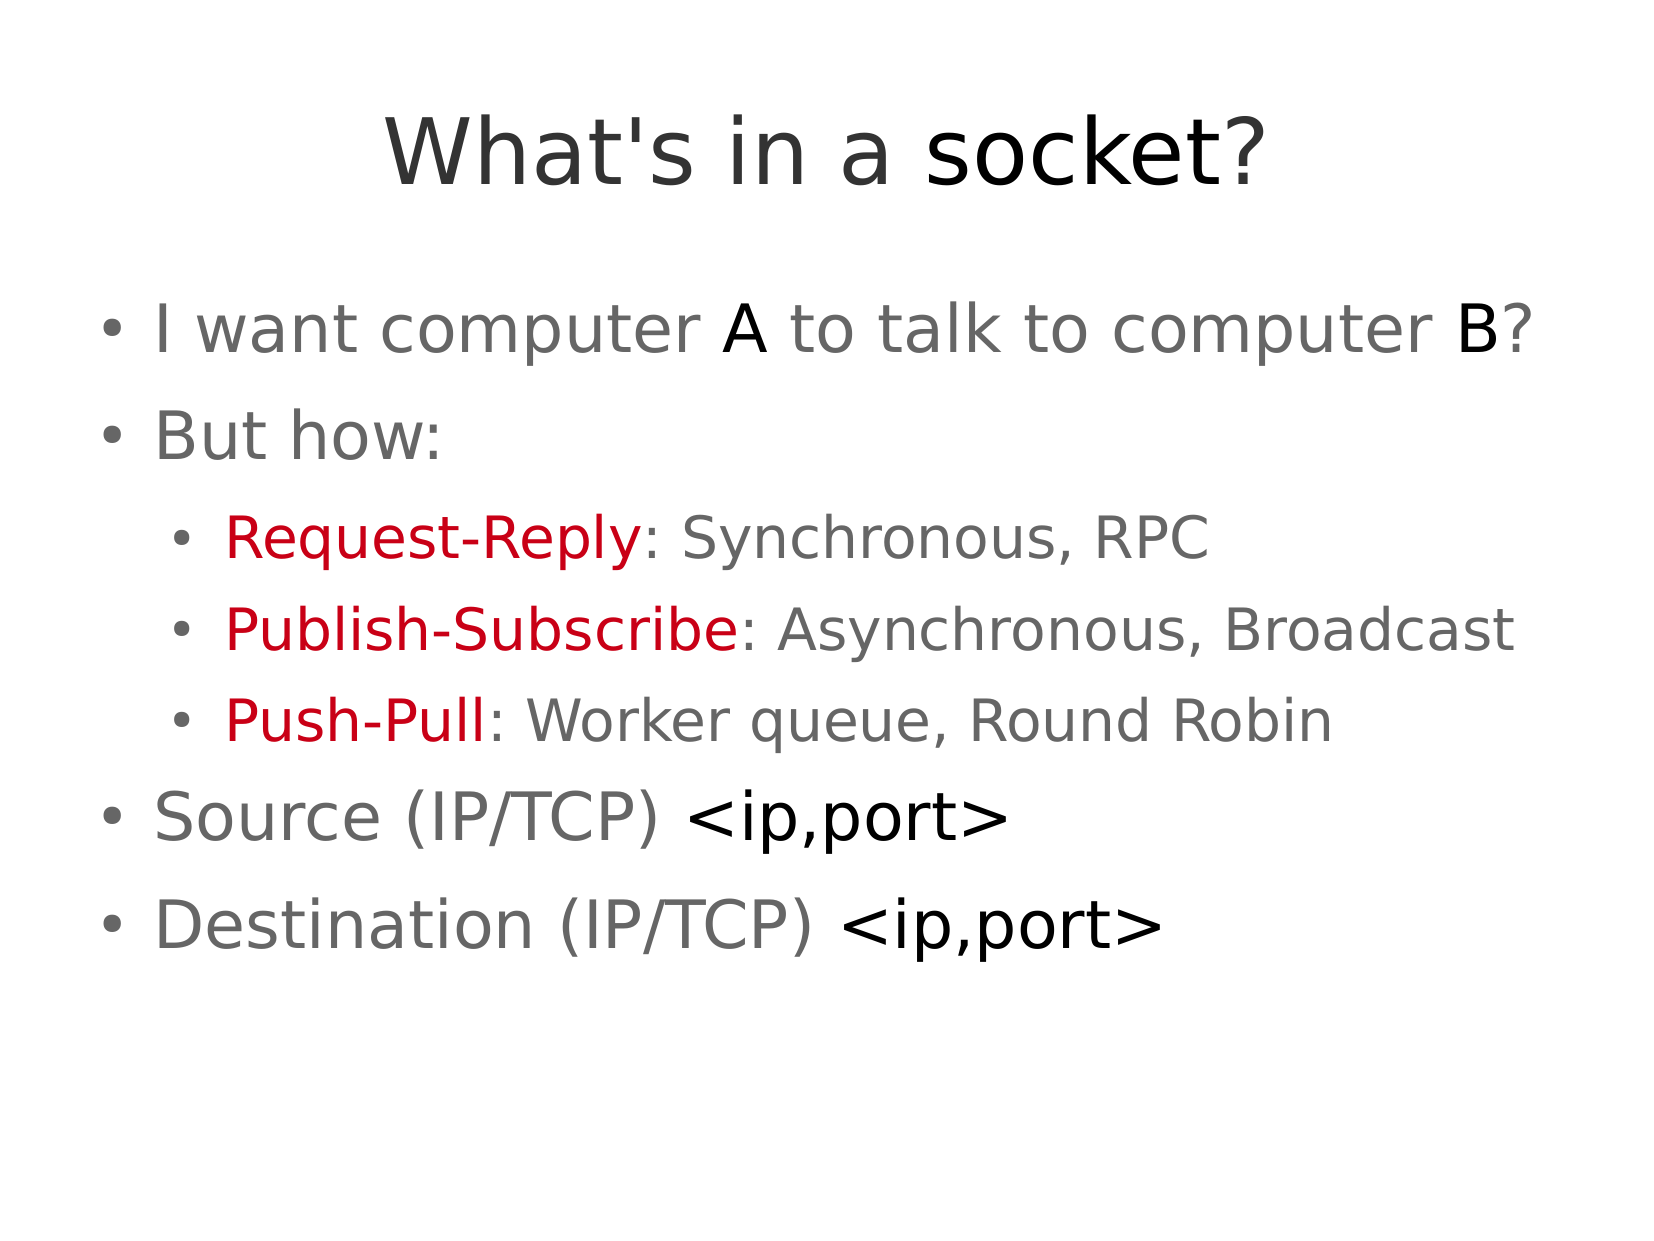

# What's in a socket?
I want computer A to talk to computer B?
But how:
Request-Reply: Synchronous, RPC
Publish-Subscribe: Asynchronous, Broadcast
Push-Pull: Worker queue, Round Robin
Source (IP/TCP) <ip,port>
Destination (IP/TCP) <ip,port>